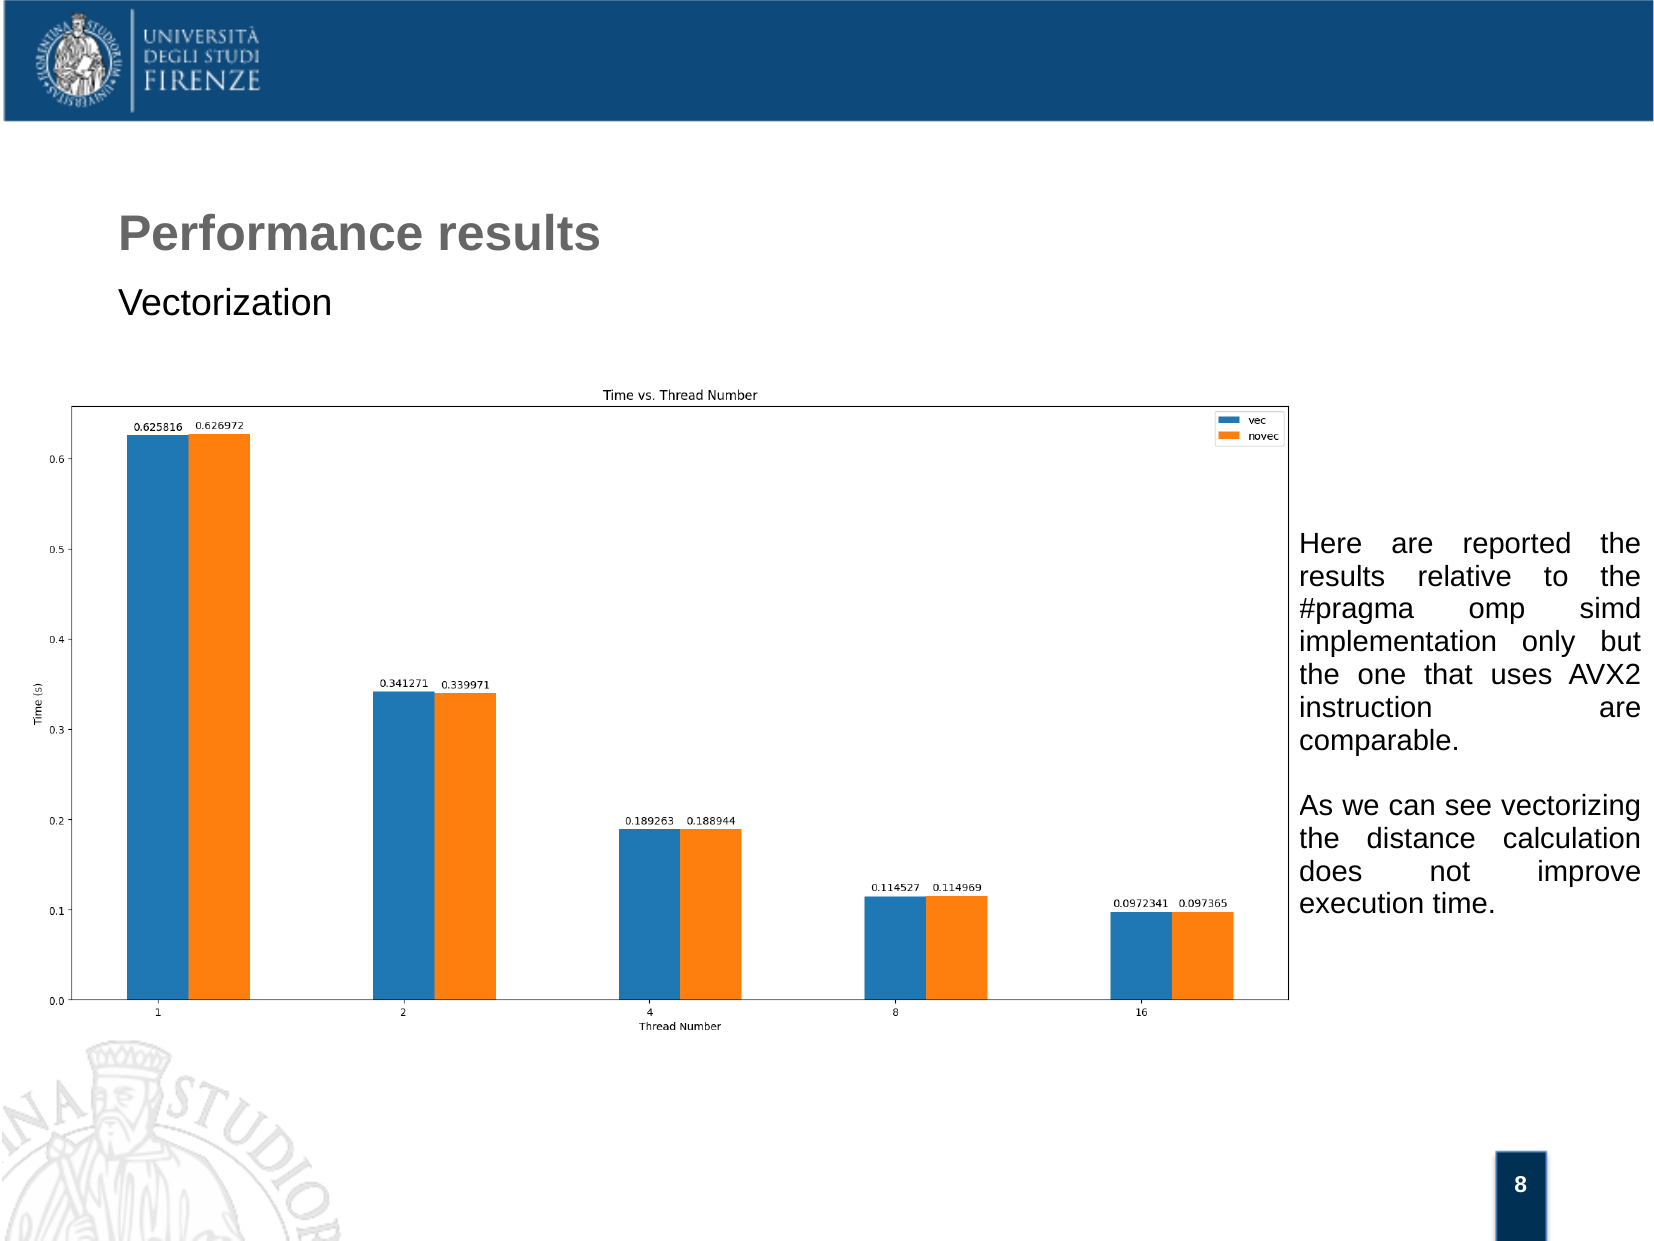

Performance results
Vectorization
Here are reported the results relative to the #pragma omp simd implementation only but the one that uses AVX2 instruction are comparable.
As we can see vectorizing the distance calculation does not improve execution time.
8